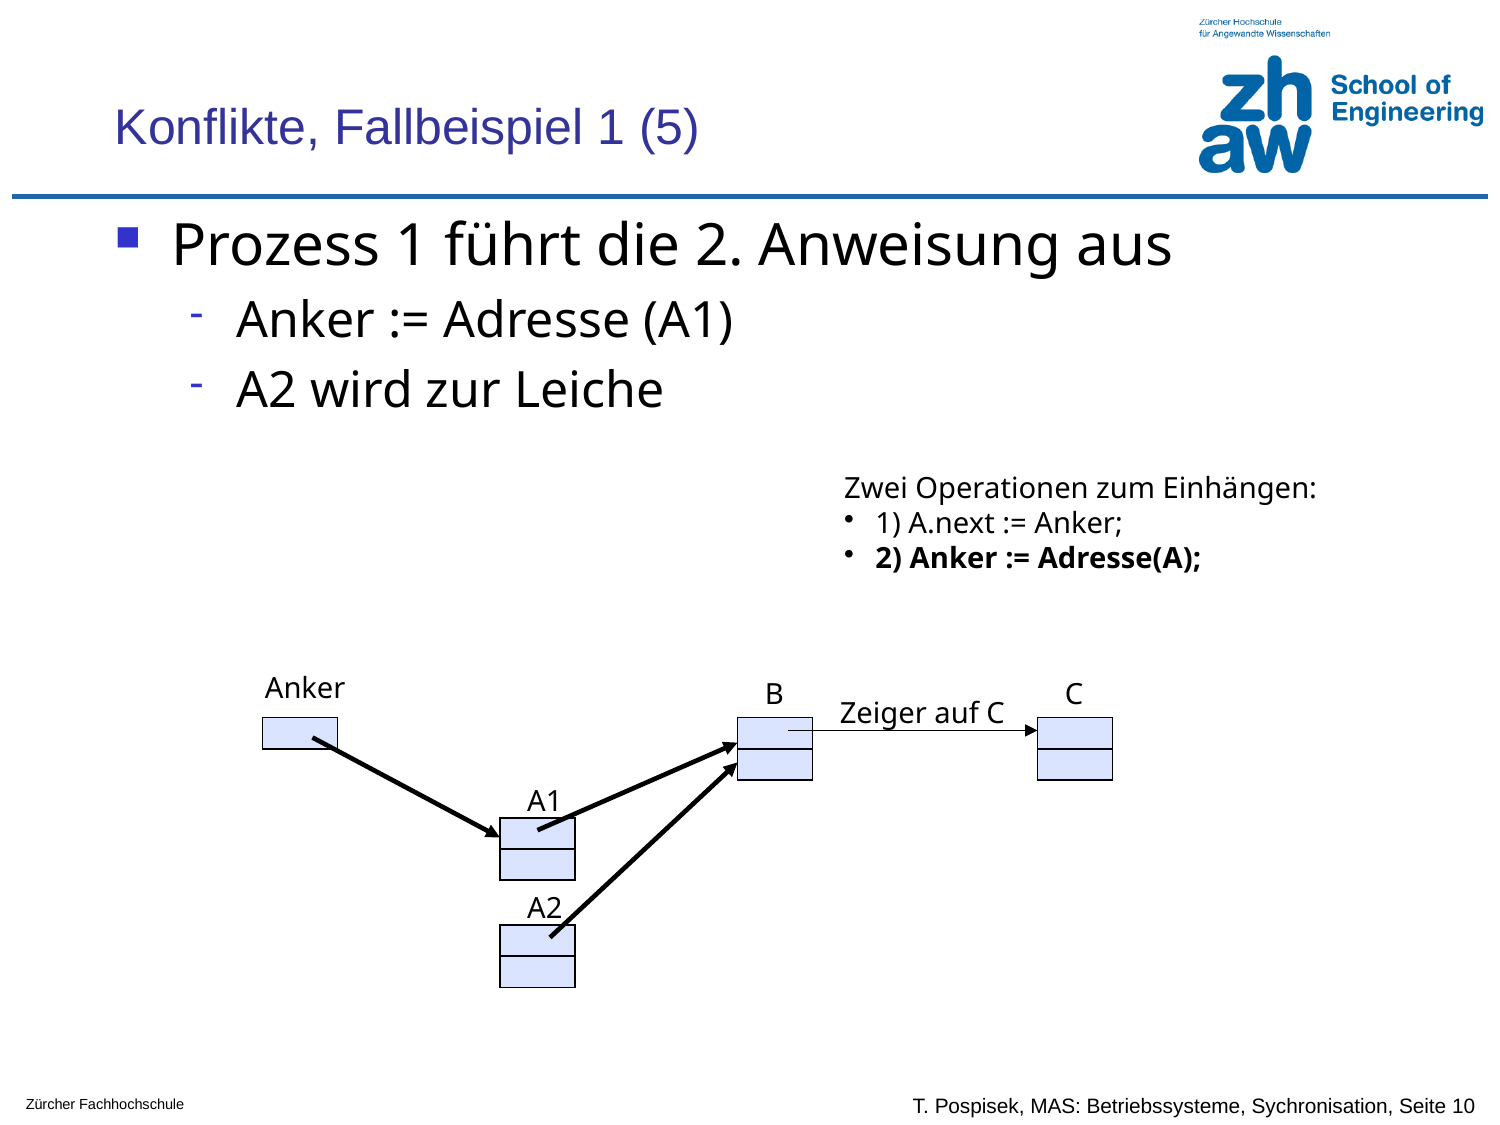

# Konflikte, Fallbeispiel 1 (5)
Prozess 1 führt die 2. Anweisung aus
Anker := Adresse (A1)
A2 wird zur Leiche
Zwei Operationen zum Einhängen:
1) A.next := Anker;
2) Anker := Adresse(A);
Anker
B
C
Zeiger auf C
A1
A2